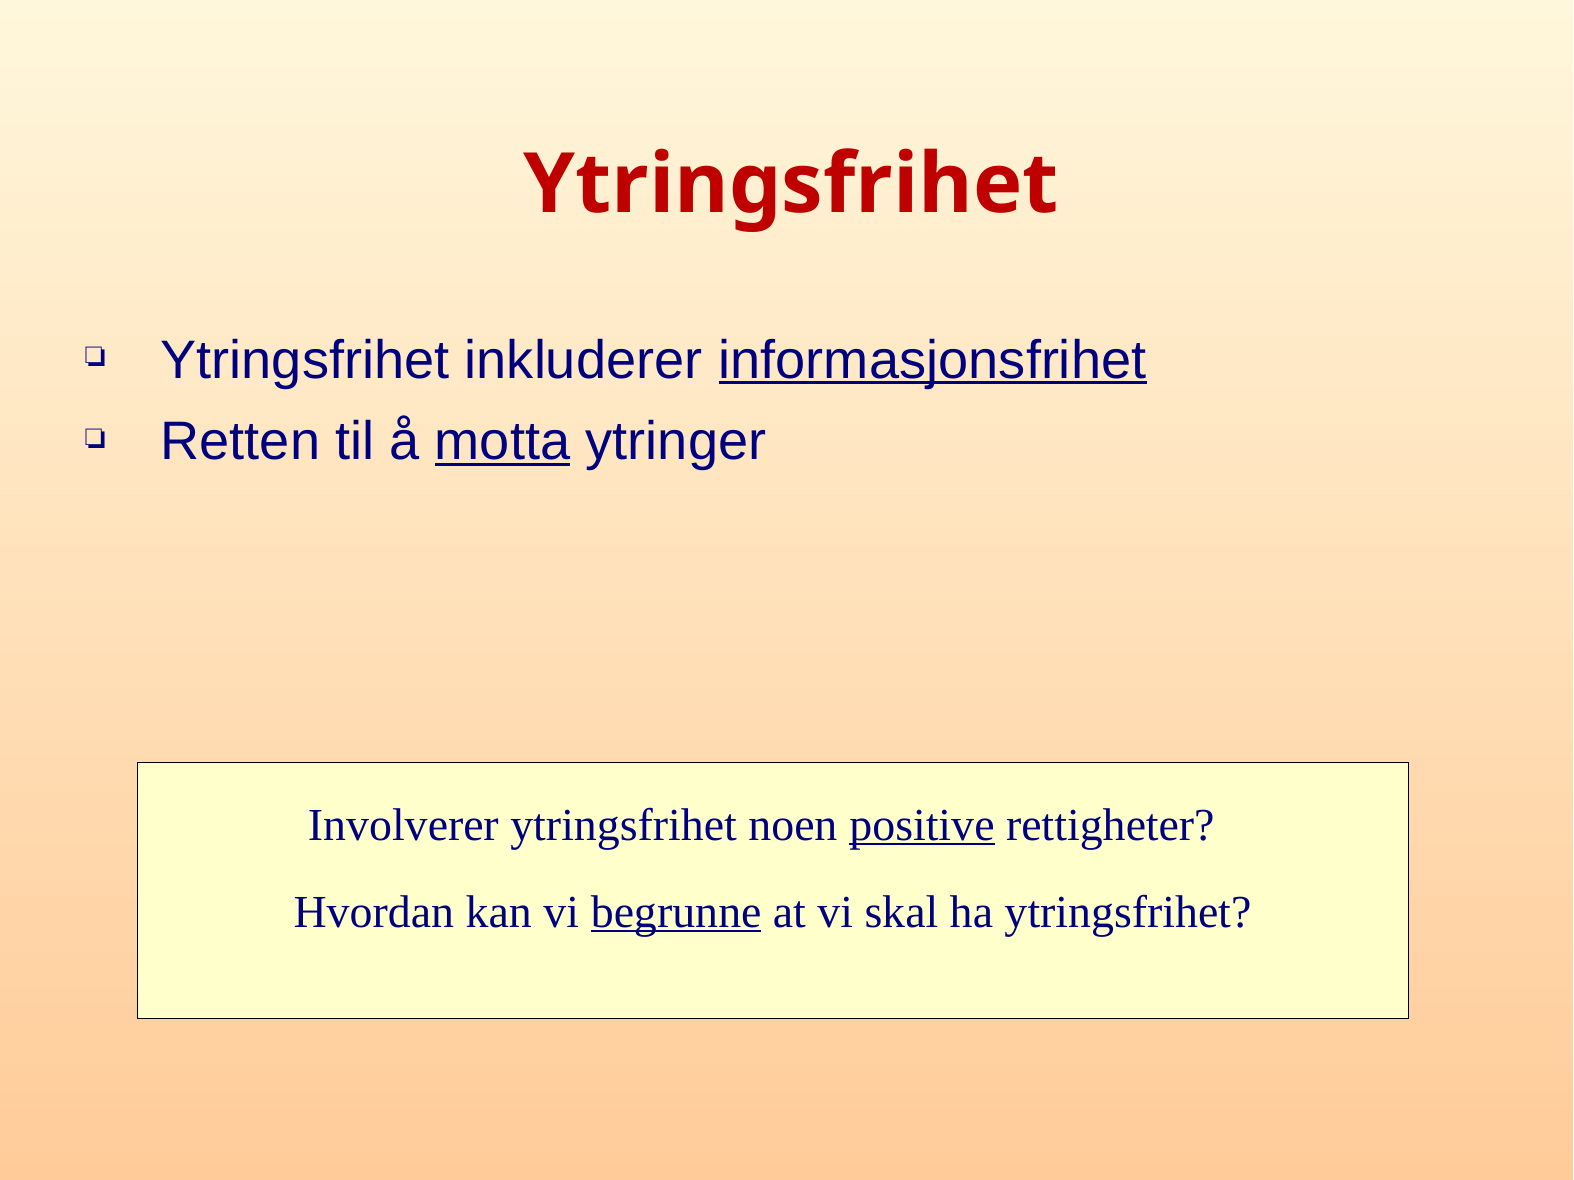

# Ytringsfrihet
Ytringsfrihet inkluderer informasjonsfrihet
Retten til å motta ytringer
Involverer ytringsfrihet noen positive rettigheter?
 Hvordan kan vi begrunne at vi skal ha ytringsfrihet?